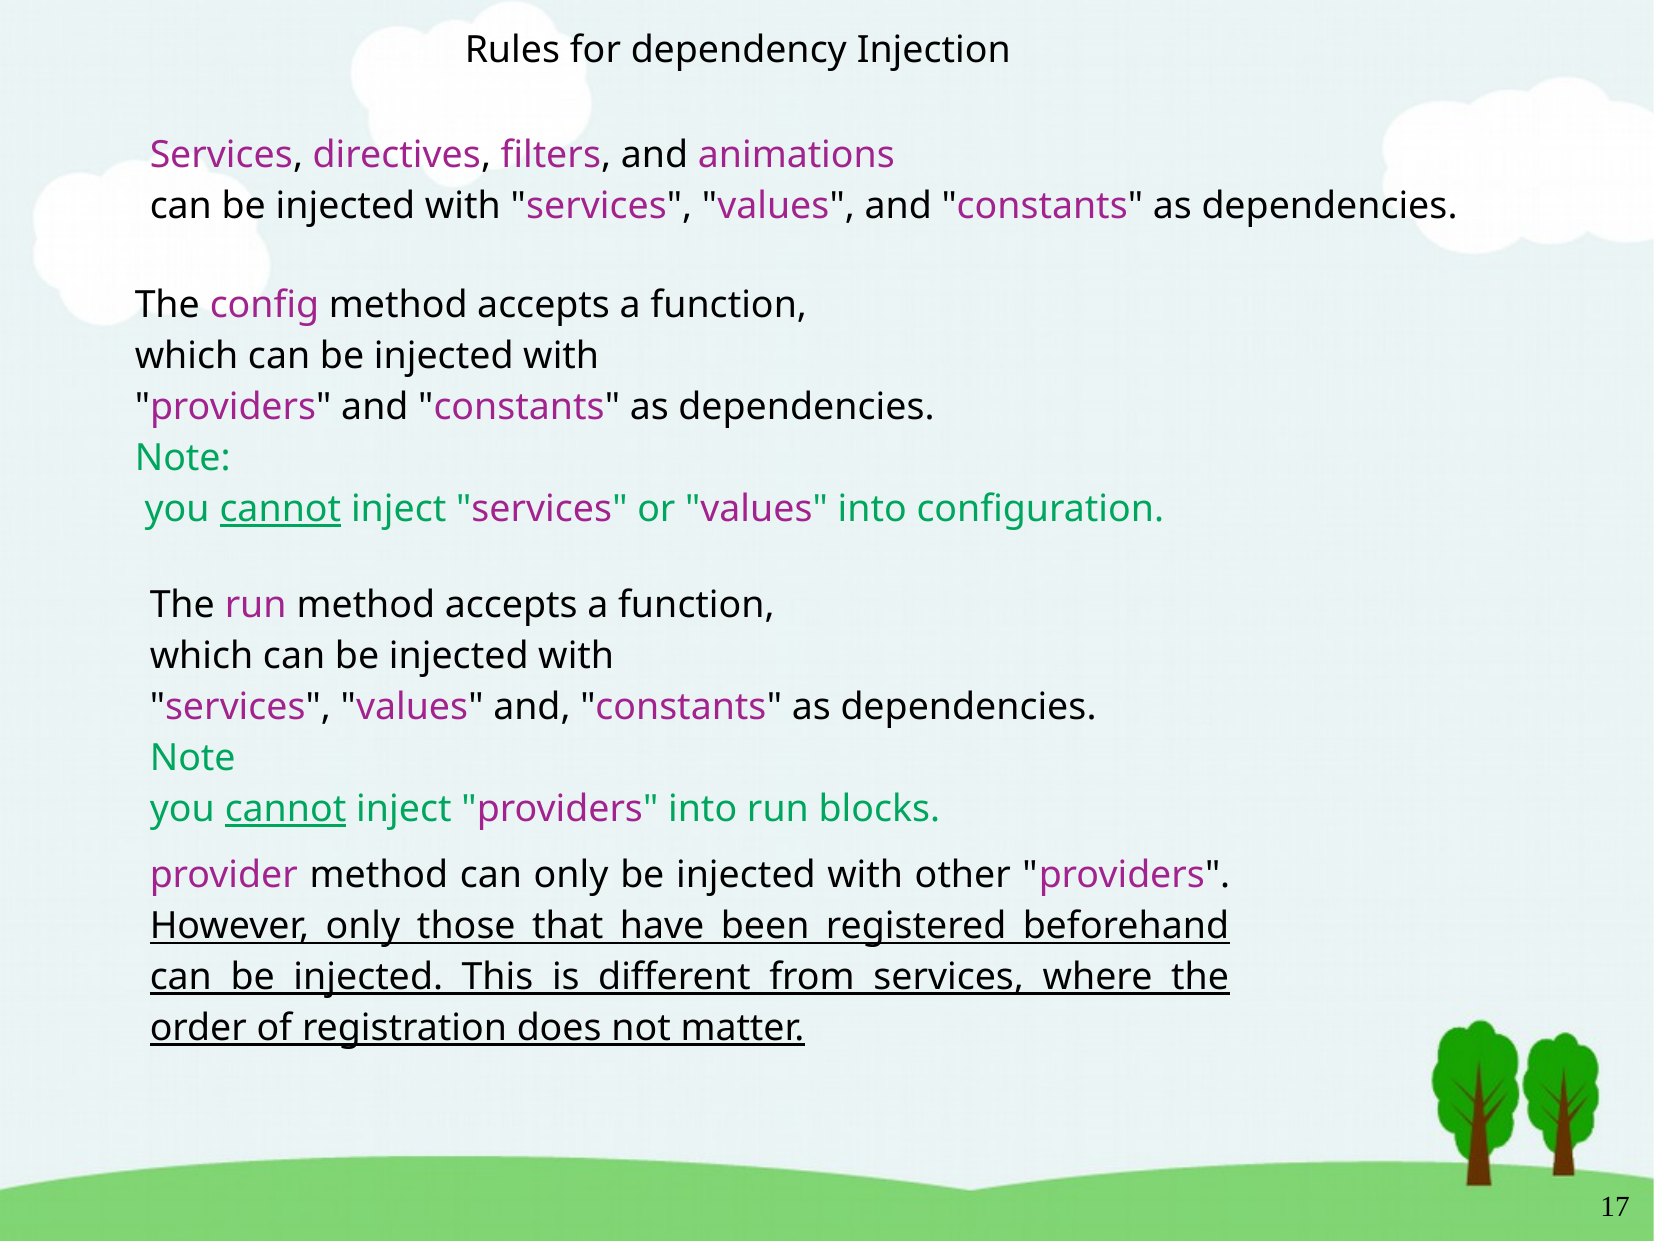

Rules for dependency Injection
Services, directives, filters, and animations
can be injected with "services", "values", and "constants" as dependencies.
The config method accepts a function,
which can be injected with
"providers" and "constants" as dependencies.
Note:
 you cannot inject "services" or "values" into configuration.
The run method accepts a function,
which can be injected with
"services", "values" and, "constants" as dependencies.
Note
you cannot inject "providers" into run blocks.
provider method can only be injected with other "providers". However, only those that have been registered beforehand can be injected. This is different from services, where the order of registration does not matter.
17